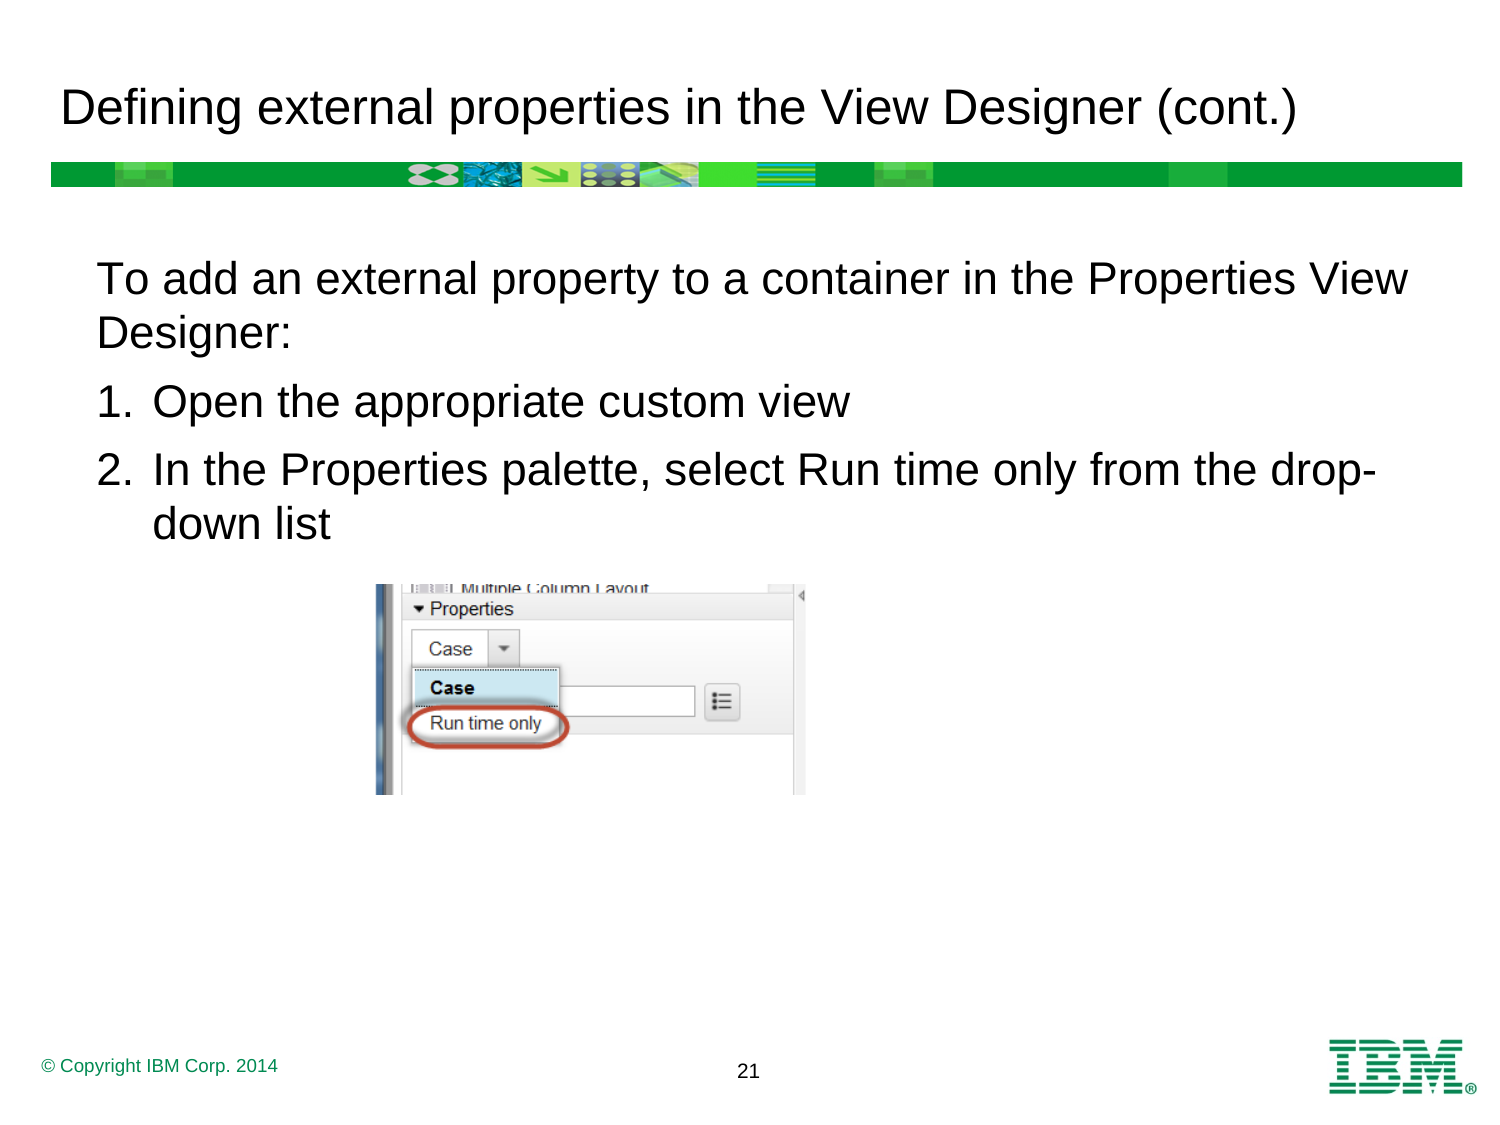

# Defining external properties in the View Designer (cont.)
To add an external property to a container in the Properties View Designer:
Open the appropriate custom view
In the Properties palette, select Run time only from the drop-down list
21